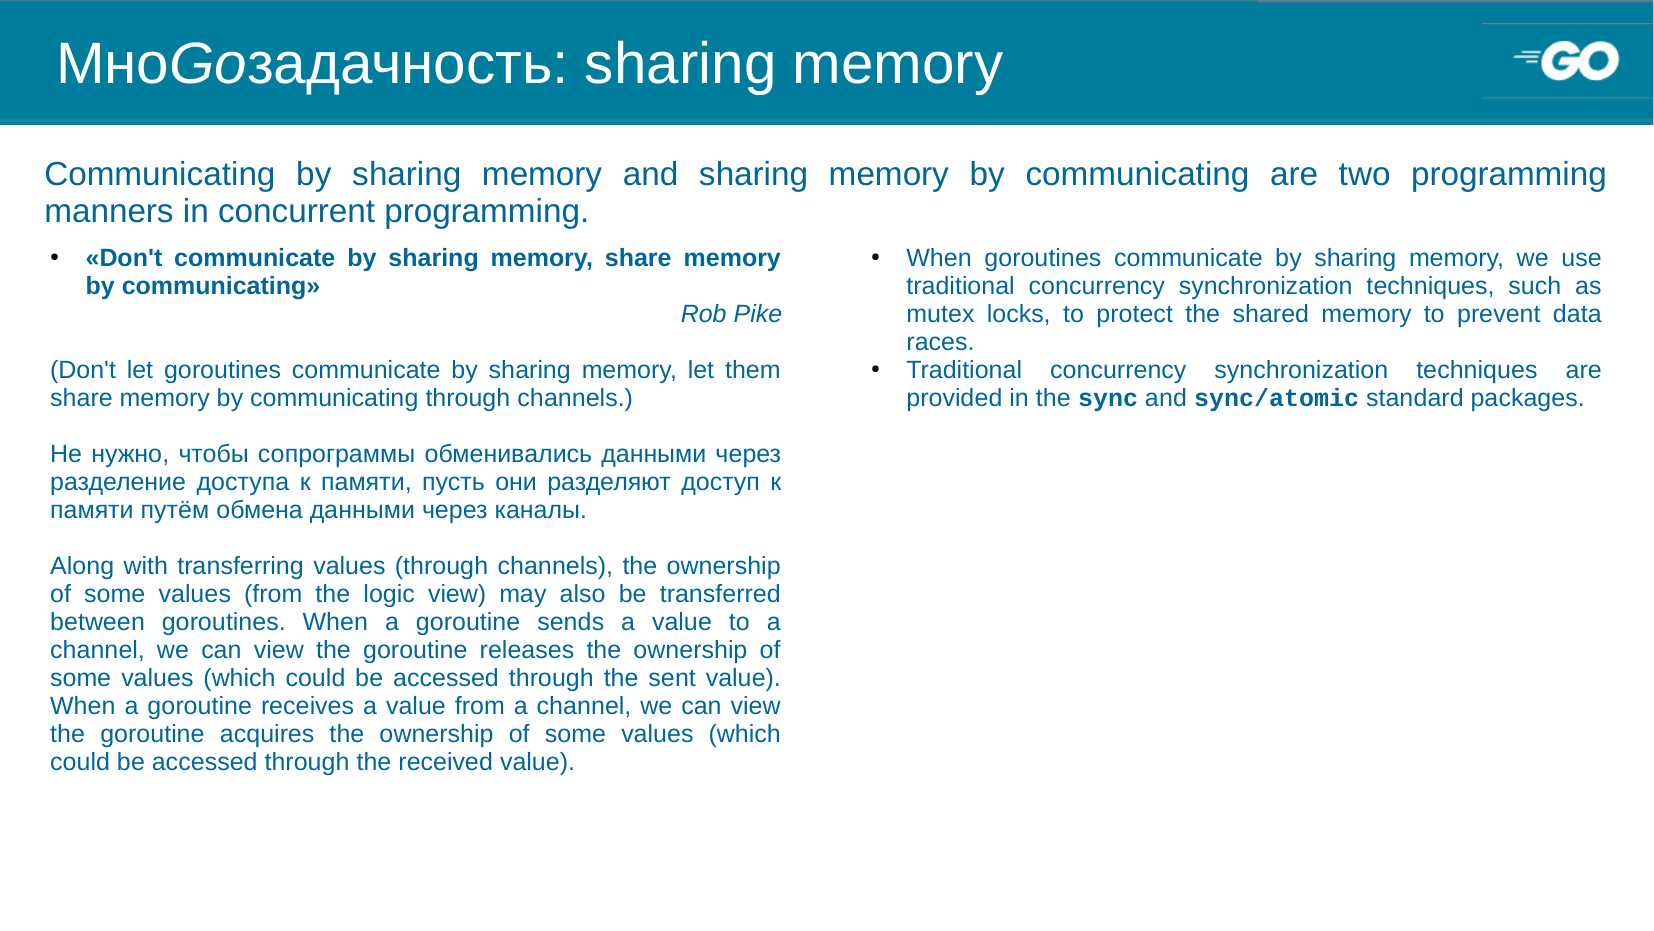

МноGoзадачность: sharing memory
Communicating by sharing memory and sharing memory by communicating are two programming manners in concurrent programming.
«Don't communicate by sharing memory, share memory by communicating»
Rob Pike
(Don't let goroutines communicate by sharing memory, let them share memory by communicating through channels.)
Не нужно, чтобы сопрограммы обменивались данными через разделение доступа к памяти, пусть они разделяют доступ к памяти путём обмена данными через каналы.
Along with transferring values (through channels), the ownership of some values (from the logic view) may also be transferred between goroutines. When a goroutine sends a value to a channel, we can view the goroutine releases the ownership of some values (which could be accessed through the sent value). When a goroutine receives a value from a channel, we can view the goroutine acquires the ownership of some values (which could be accessed through the received value).
When goroutines communicate by sharing memory, we use traditional concurrency synchronization techniques, such as mutex locks, to protect the shared memory to prevent data races.
Traditional concurrency synchronization techniques are provided in the sync and sync/atomic standard packages.